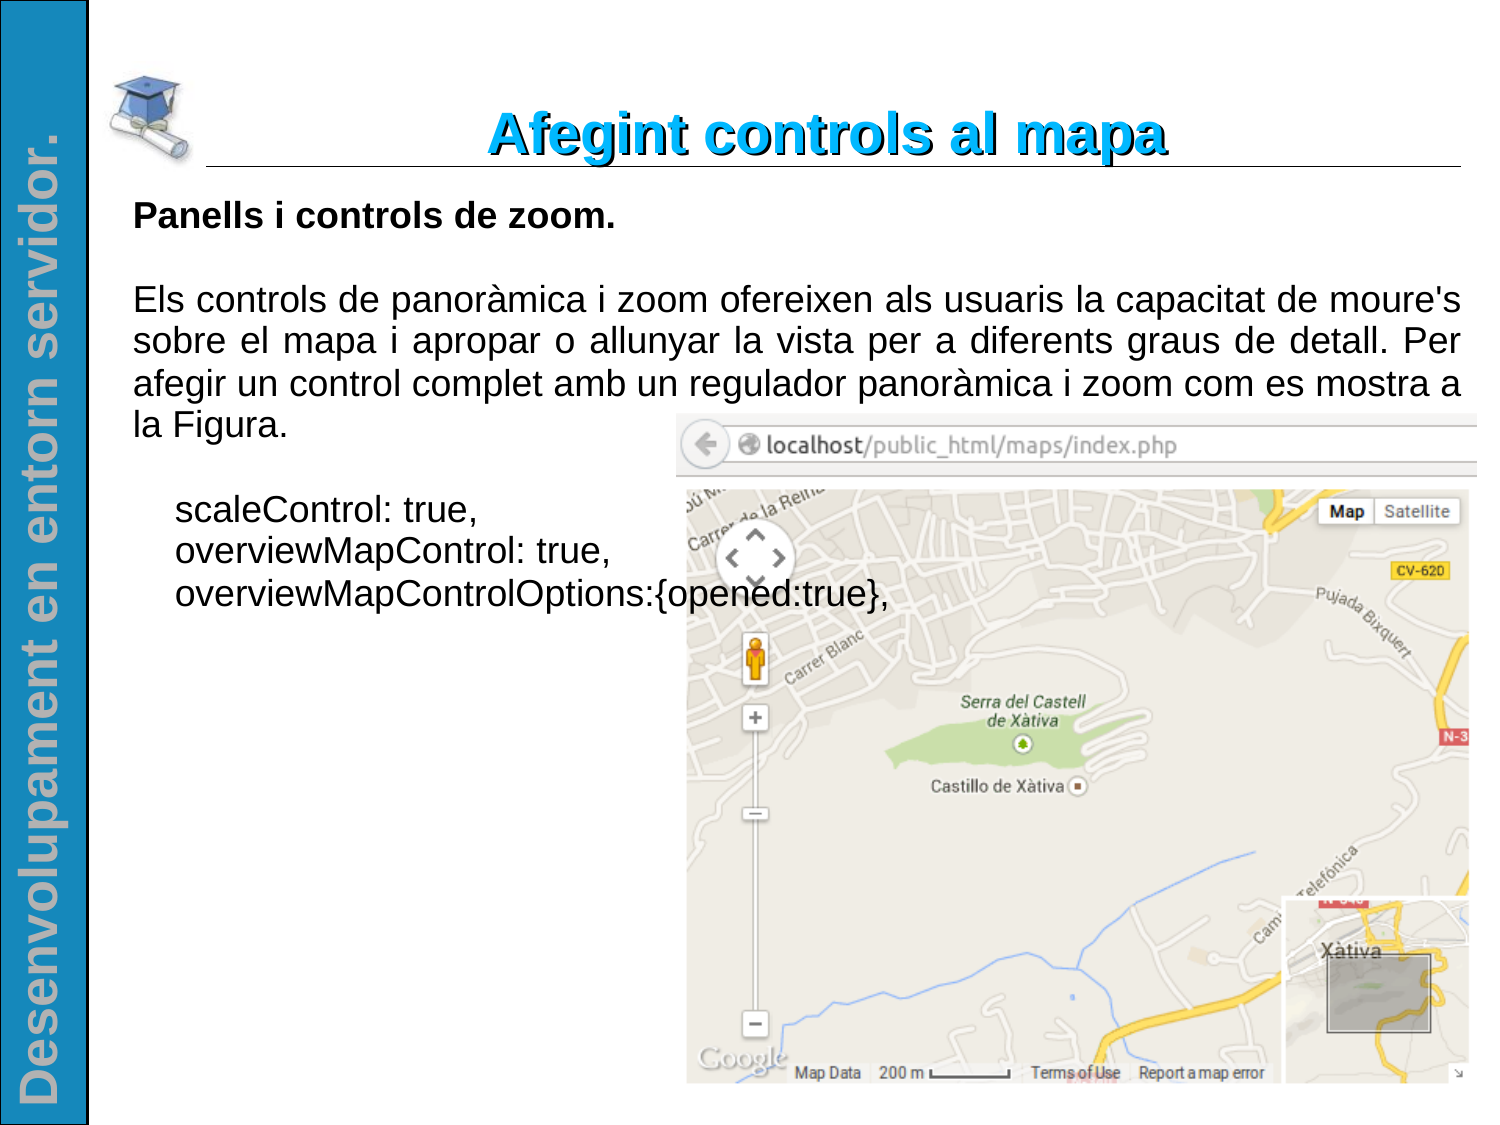

# Afegint controls al mapa
Panells i controls de zoom.
Els controls de panoràmica i zoom ofereixen als usuaris la capacitat de moure's sobre el mapa i apropar o allunyar la vista per a diferents graus de detall. Per afegir un control complet amb un regulador panoràmica i zoom com es mostra a la Figura.
 scaleControl: true,
 overviewMapControl: true,
 overviewMapControlOptions:{opened:true},